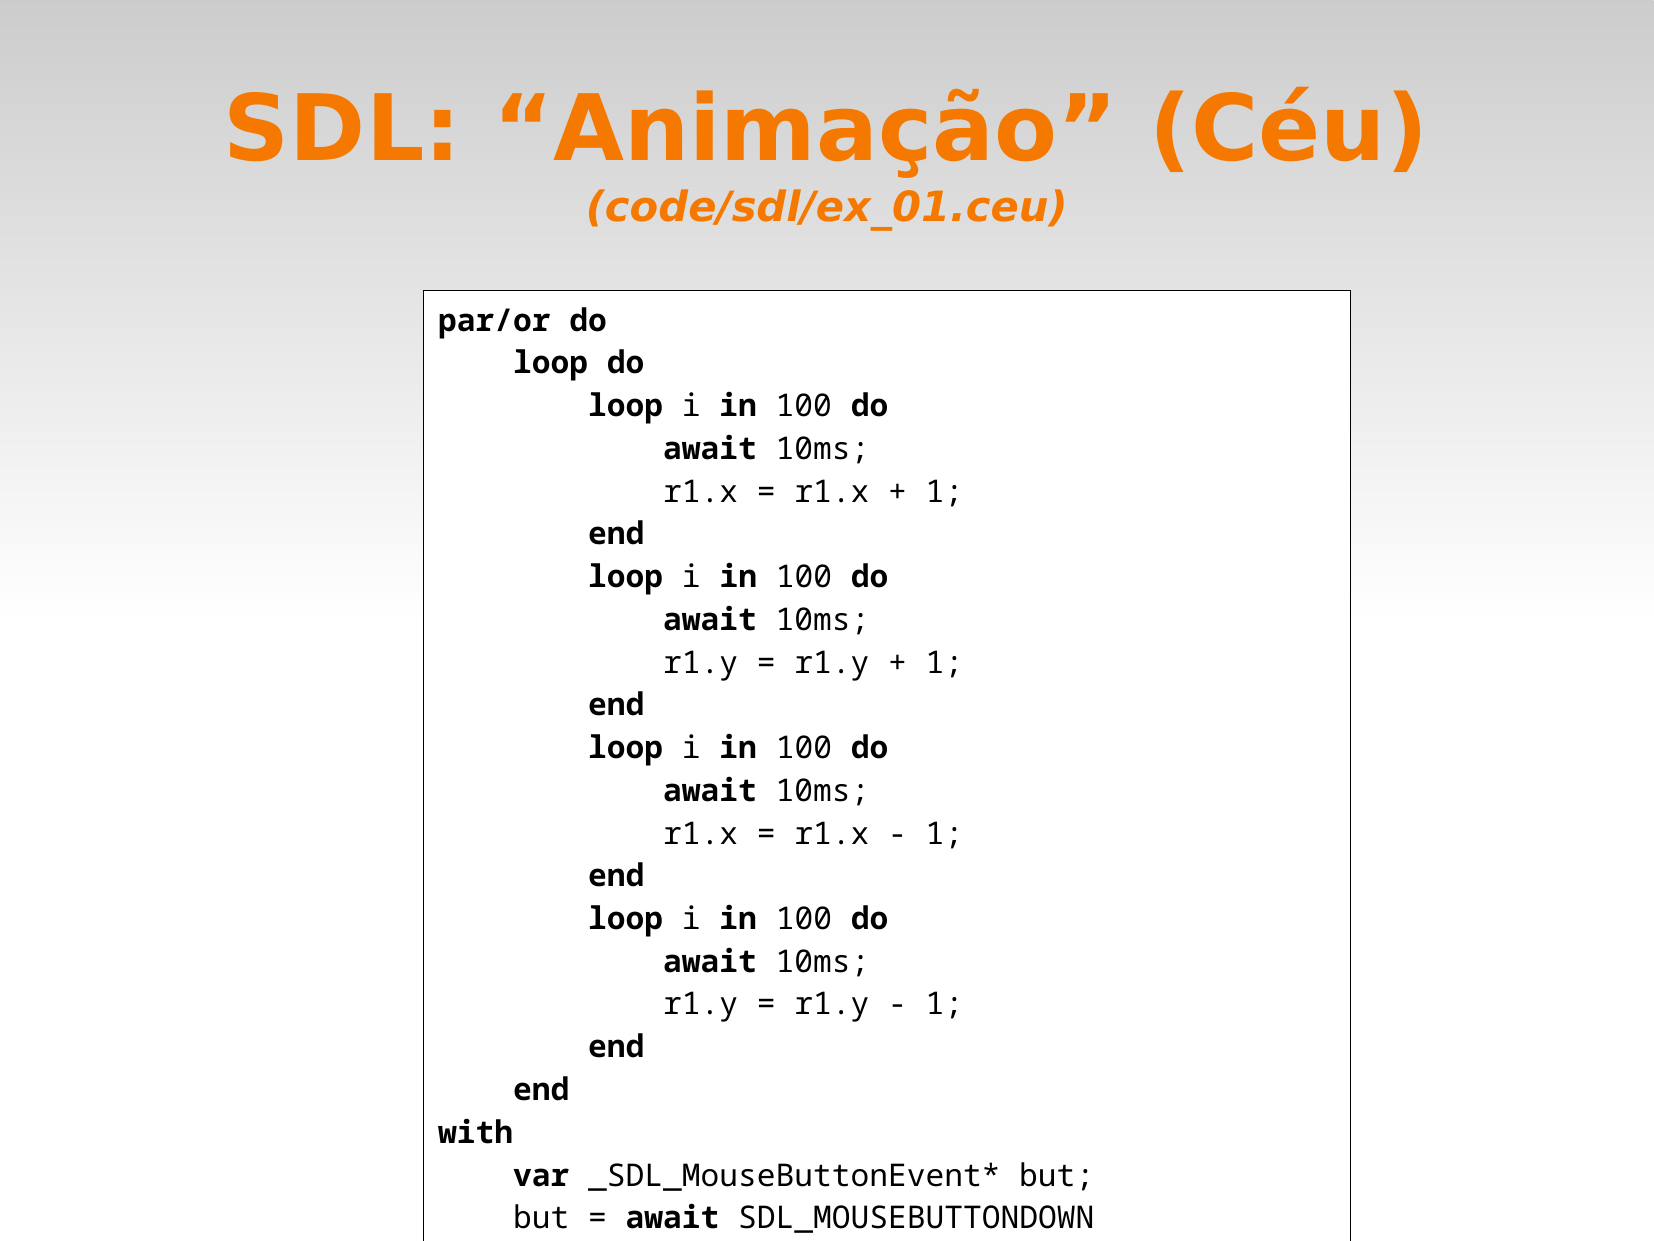

# SDL: “Animação” (Céu) (code/sdl/ex_01.ceu)
par/or do
 loop do
 loop i in 100 do
 await 10ms;
 r1.x = r1.x + 1;
 end
 loop i in 100 do
 await 10ms;
 r1.y = r1.y + 1;
 end
 loop i in 100 do
 await 10ms;
 r1.x = r1.x - 1;
 end
 loop i in 100 do
 await 10ms;
 r1.y = r1.y - 1;
 end
 end
with
 var _SDL_MouseButtonEvent* but;
 but = await SDL_MOUSEBUTTONDOWN
 until _SDL_Rect_vs_Mouse(&r1, but);
end
 loop i in 100 do
 await 10ms;
 r1.x = r1.x + 1;
 end
 loop i in 100 do
 await 10ms;
 r1.y = r1.y + 1;
 end
 loop i in 100 do
 await 10ms;
 r1.x = r1.x - 1;
 end
 loop i in 100 do
 await 10ms;
 r1.y = r1.y - 1;
 end
 loop do
 loop i in 100 do
 await 10ms;
 r1.x = r1.x + 1;
 end
 loop i in 100 do
 await 10ms;
 r1.y = r1.y + 1;
 end
 loop i in 100 do
 await 10ms;
 r1.x = r1.x - 1;
 end
 loop i in 100 do
 await 10ms;
 r1.y = r1.y - 1;
 end
 end
 loop i in 100 do
 await 10ms;
 r1.x = r1.x + 1;
 end